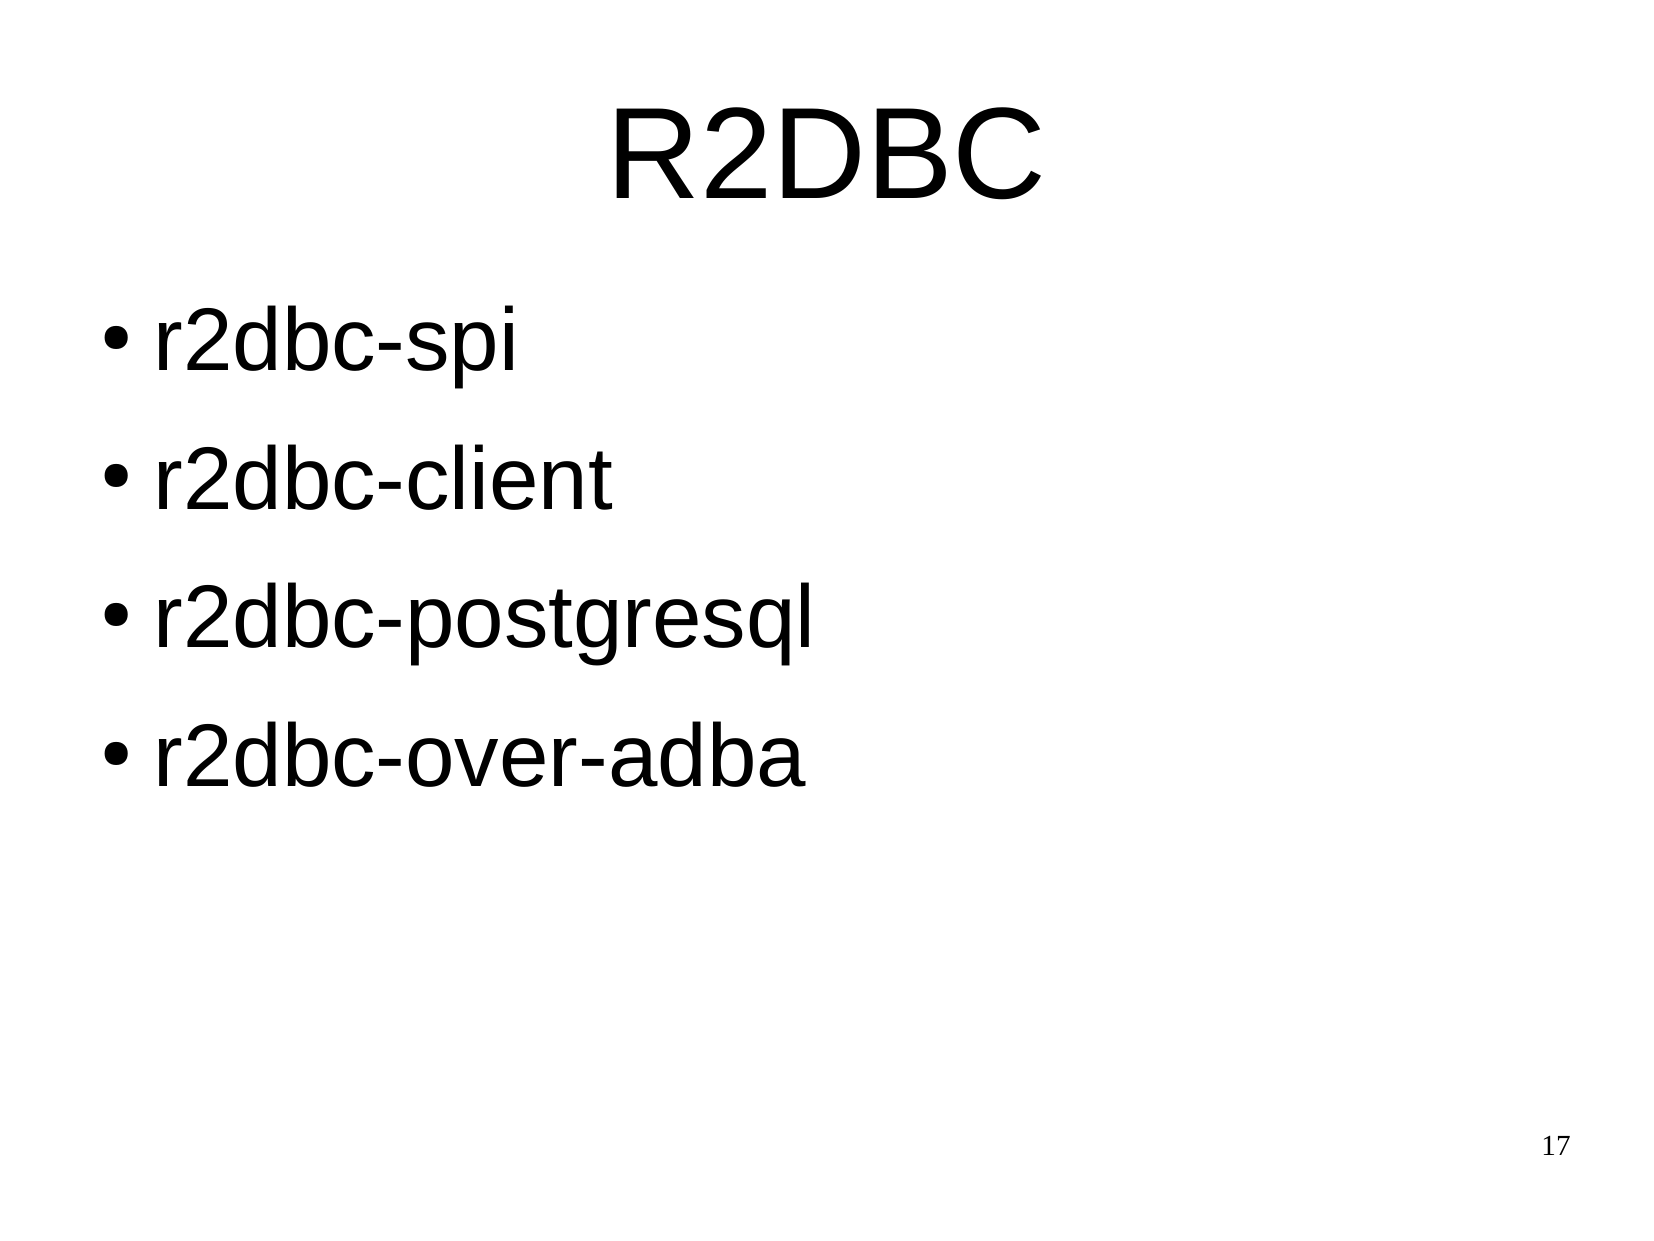

# R2DBC
r2dbc-spi
r2dbc-client
r2dbc-postgresql
r2dbc-over-adba
17